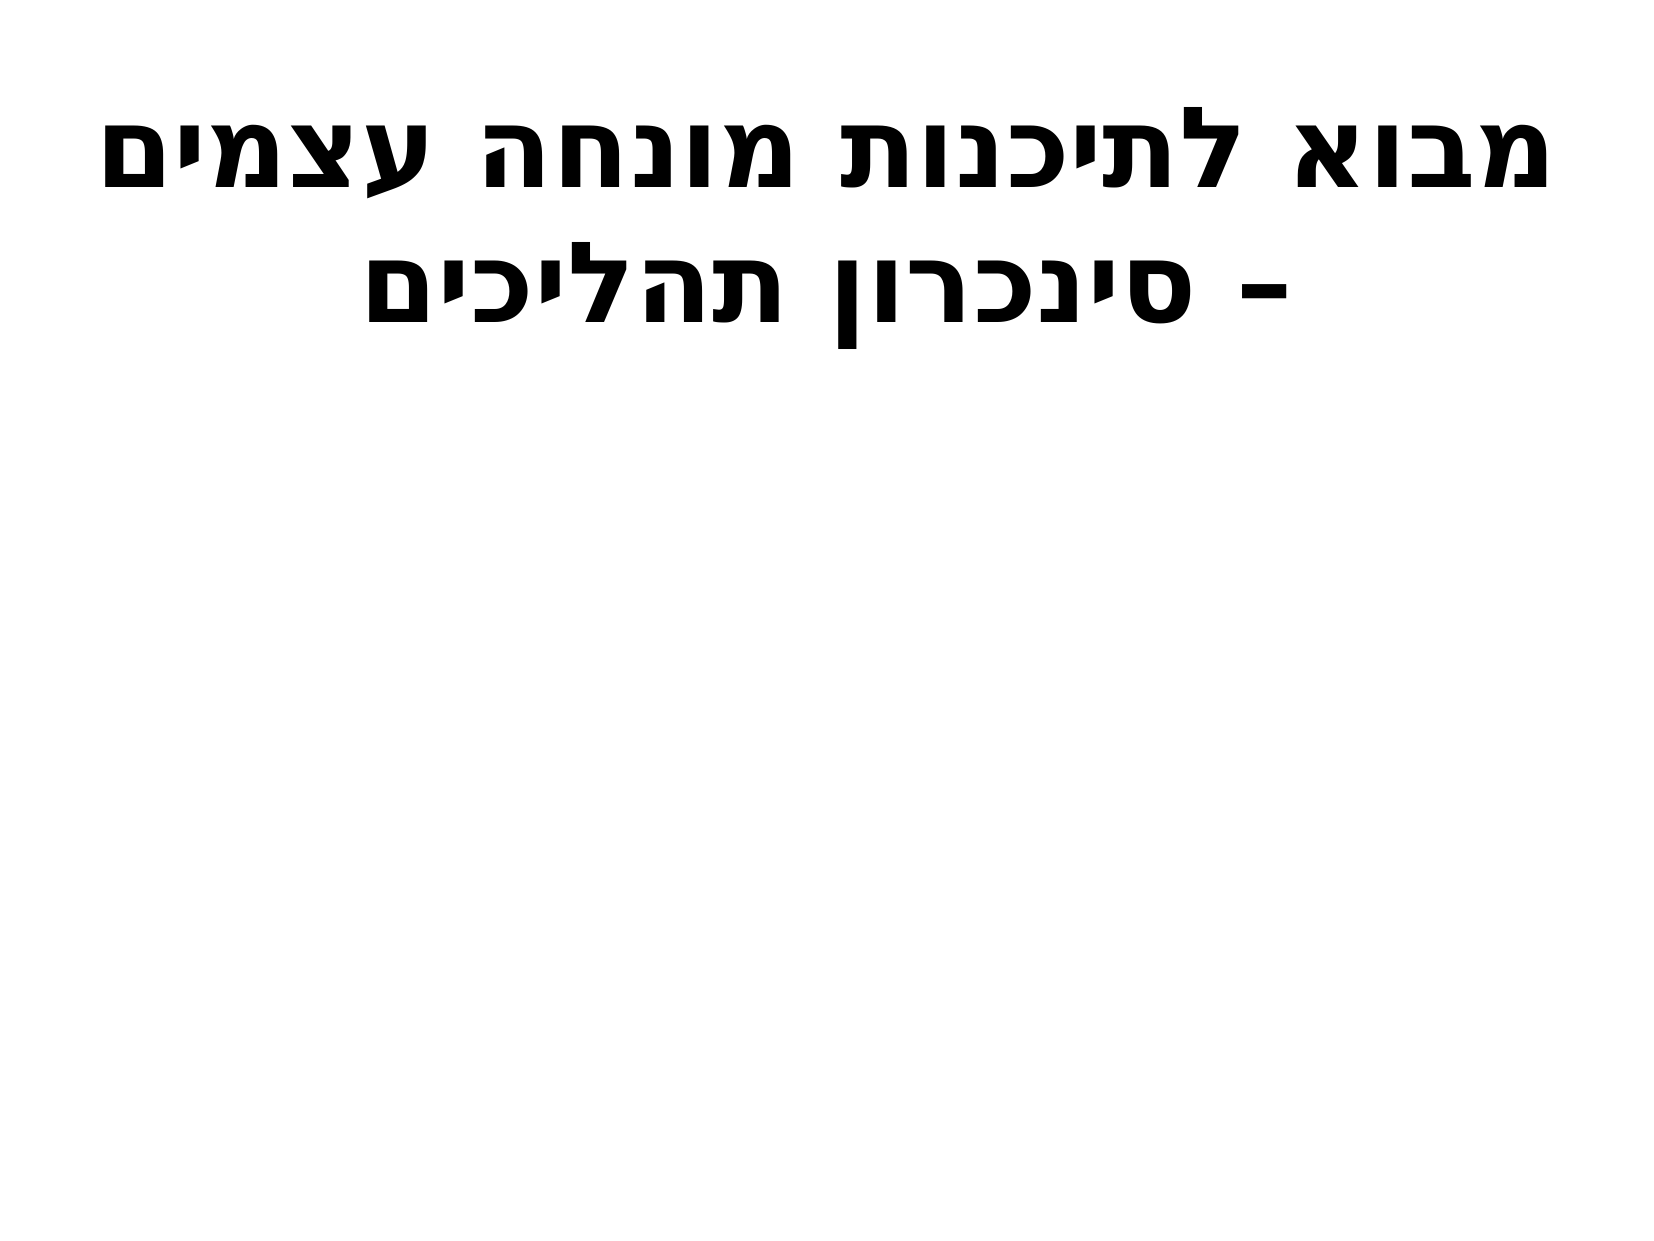

# מבוא לתיכנות מונחה עצמים – סינכרון תהליכים